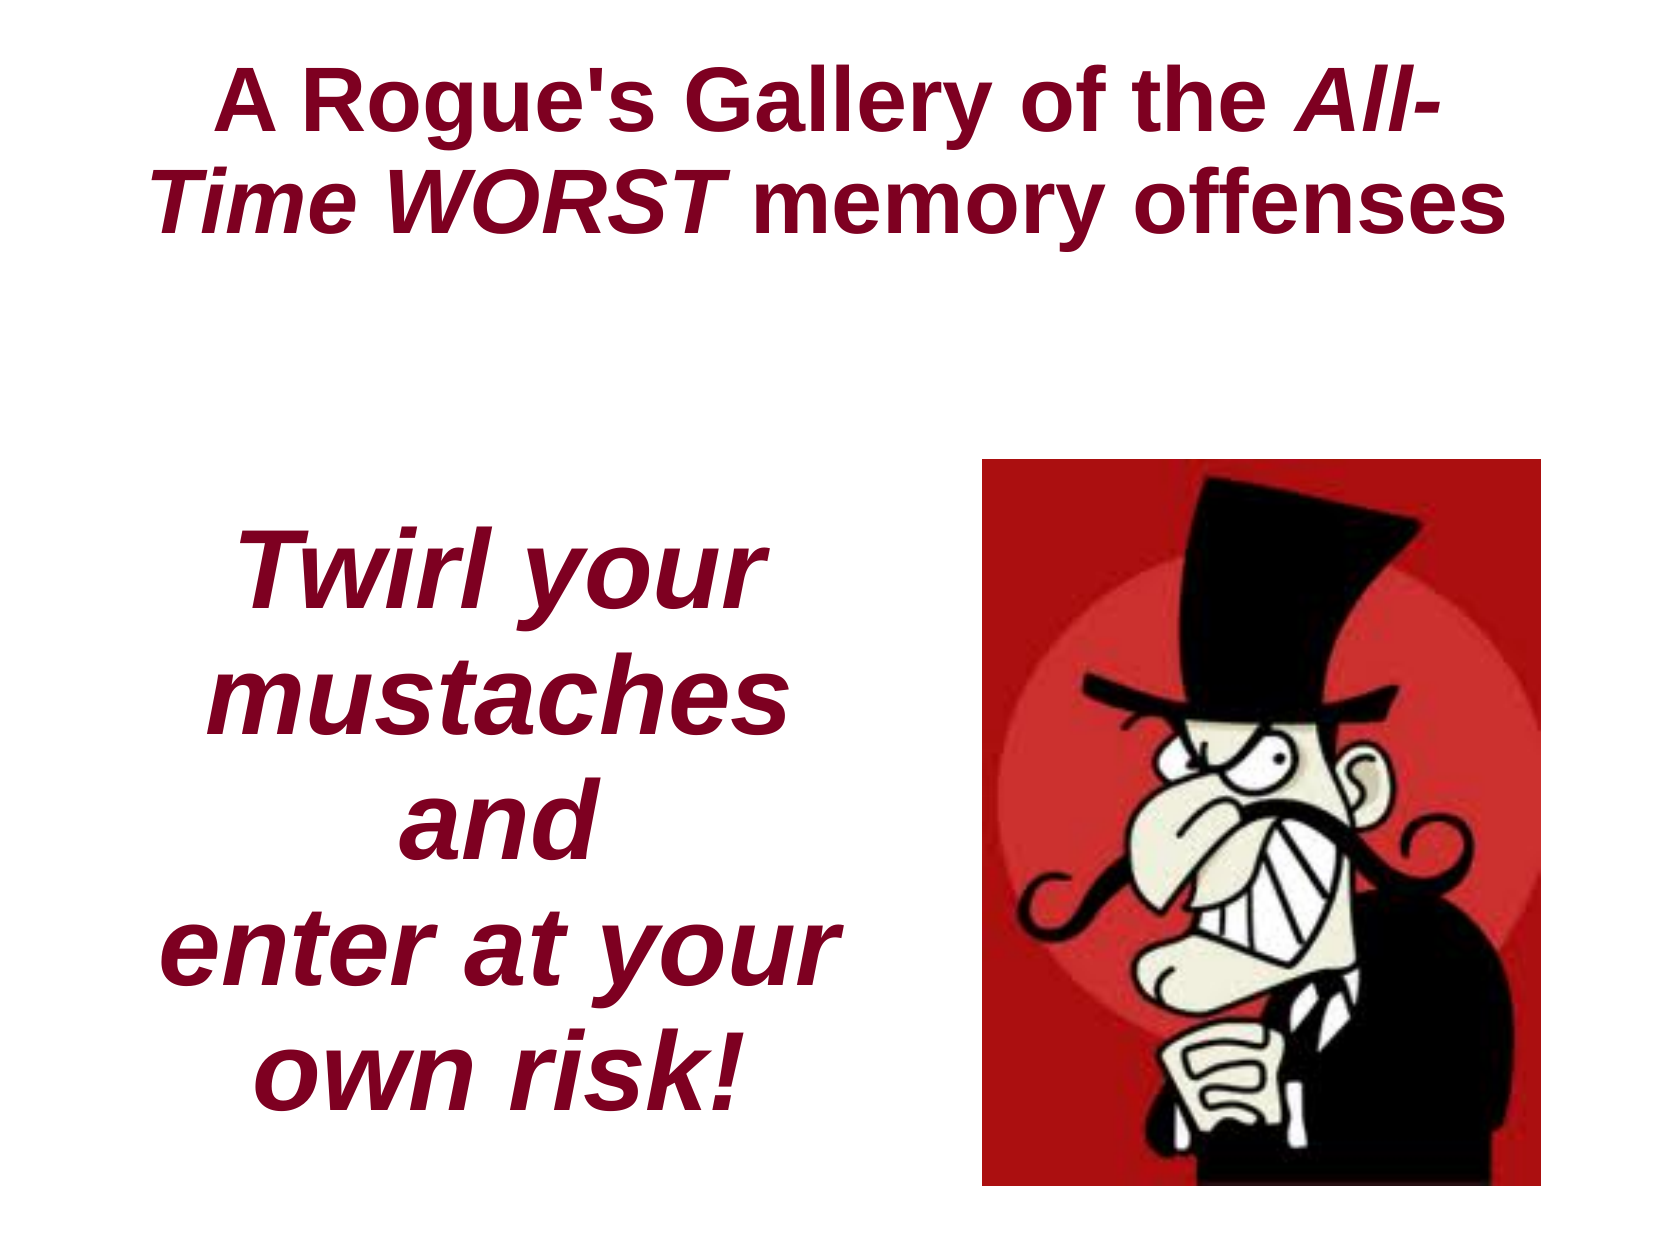

# A Rogue's Gallery of the All-Time WORST memory offenses
Twirl your mustaches and
enter at your own risk!